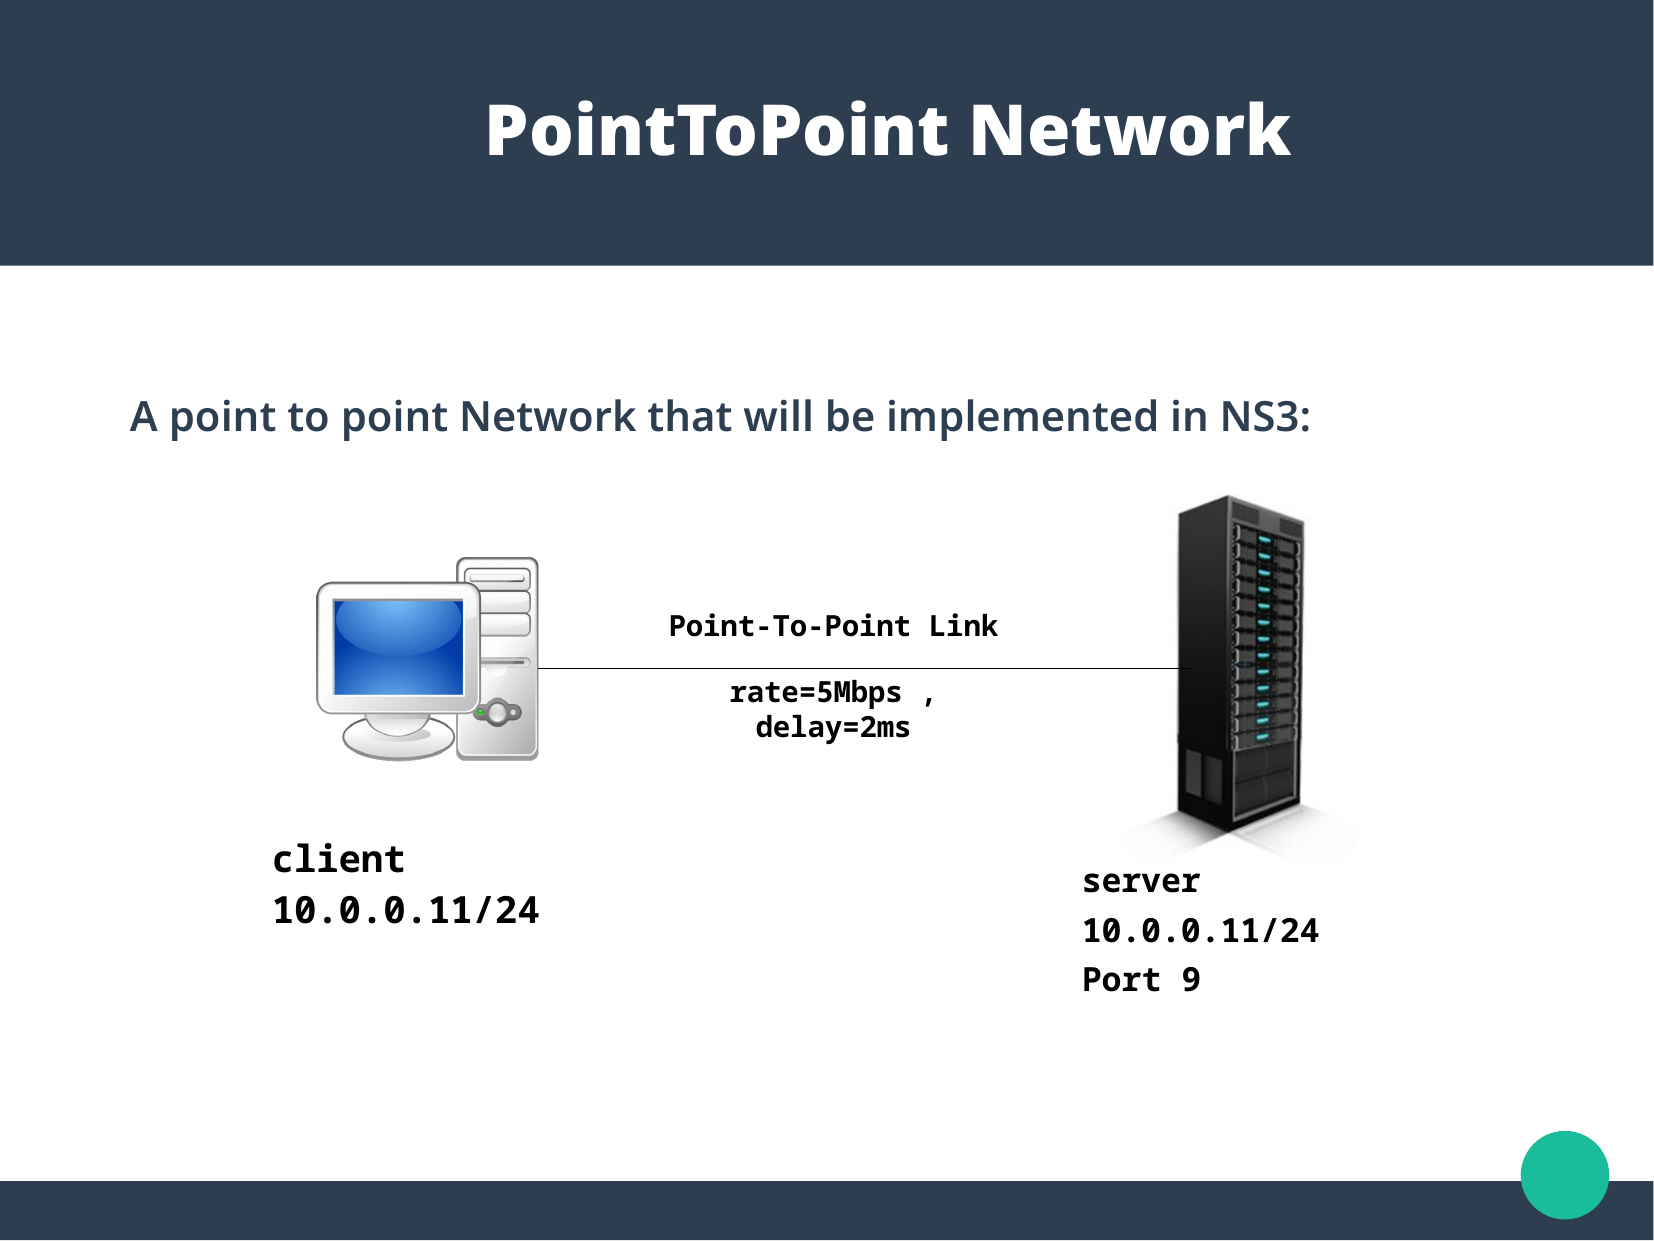

# PointToPoint Network
A point to point Network that will be implemented in NS3:
Point-To-Point Link
rate=5Mbps , delay=2ms
client 10.0.0.11/24
server
10.0.0.11/24
Port 9